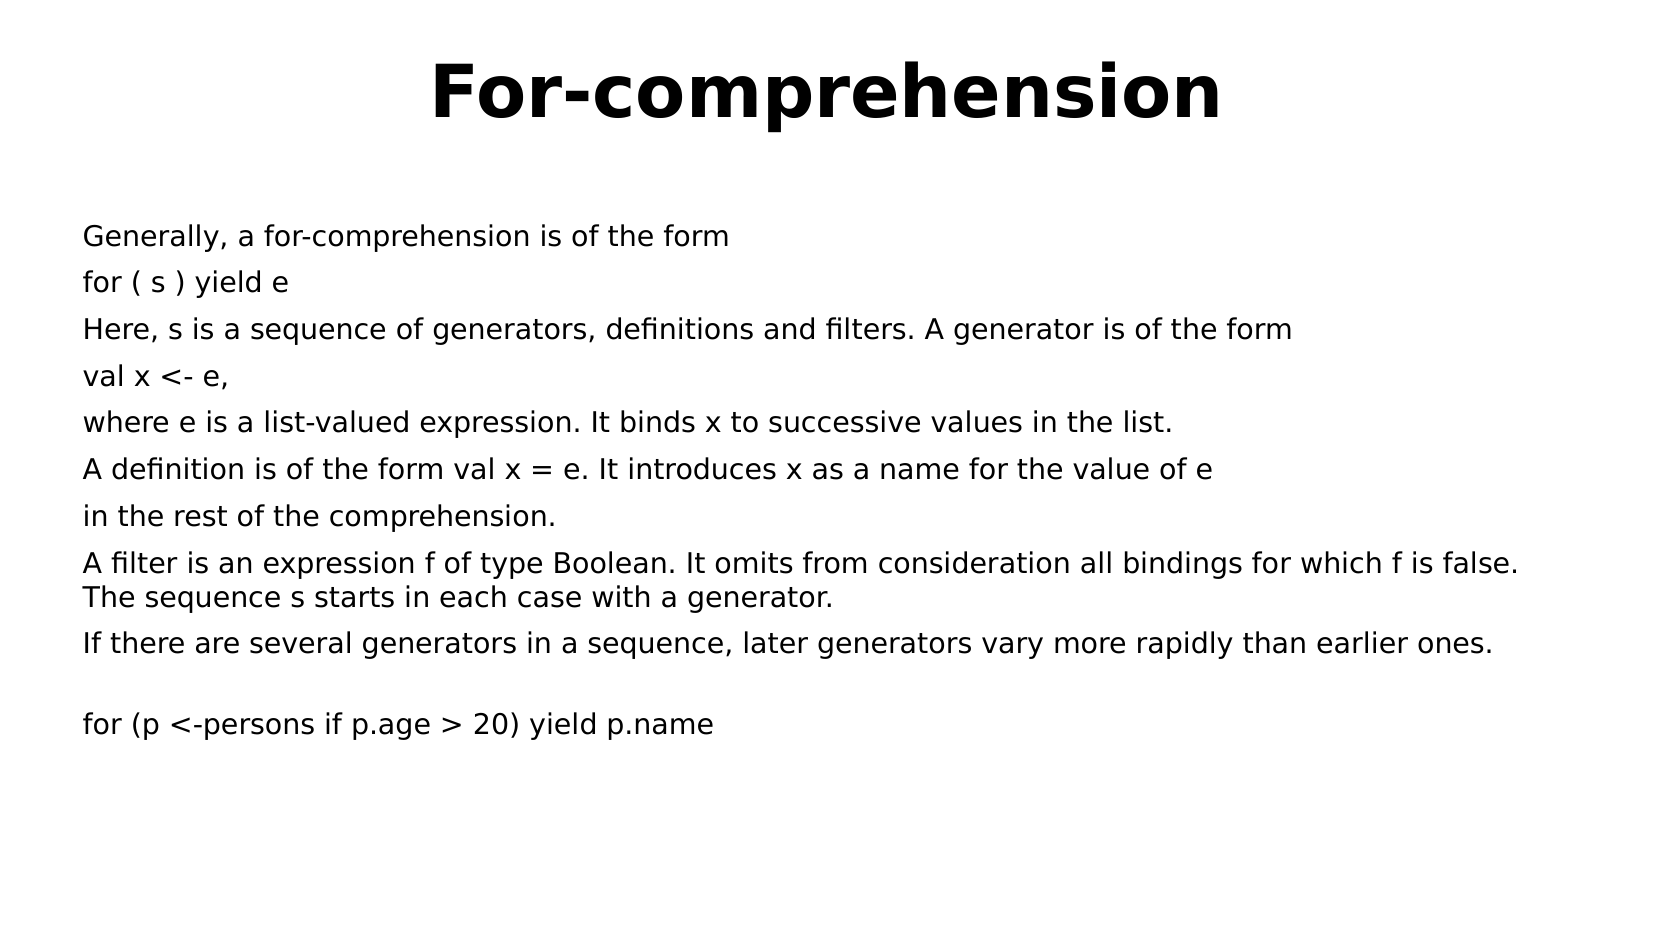

# For-comprehension
Generally, a for-comprehension is of the form
for ( s ) yield e
Here, s is a sequence of generators, definitions and filters. A generator is of the form
val x <- e,
where e is a list-valued expression. It binds x to successive values in the list.
A definition is of the form val x = e. It introduces x as a name for the value of e
in the rest of the comprehension.
A filter is an expression f of type Boolean. It omits from consideration all bindings for which f is false. The sequence s starts in each case with a generator.
If there are several generators in a sequence, later generators vary more rapidly than earlier ones.
for (p <-persons if p.age > 20) yield p.name